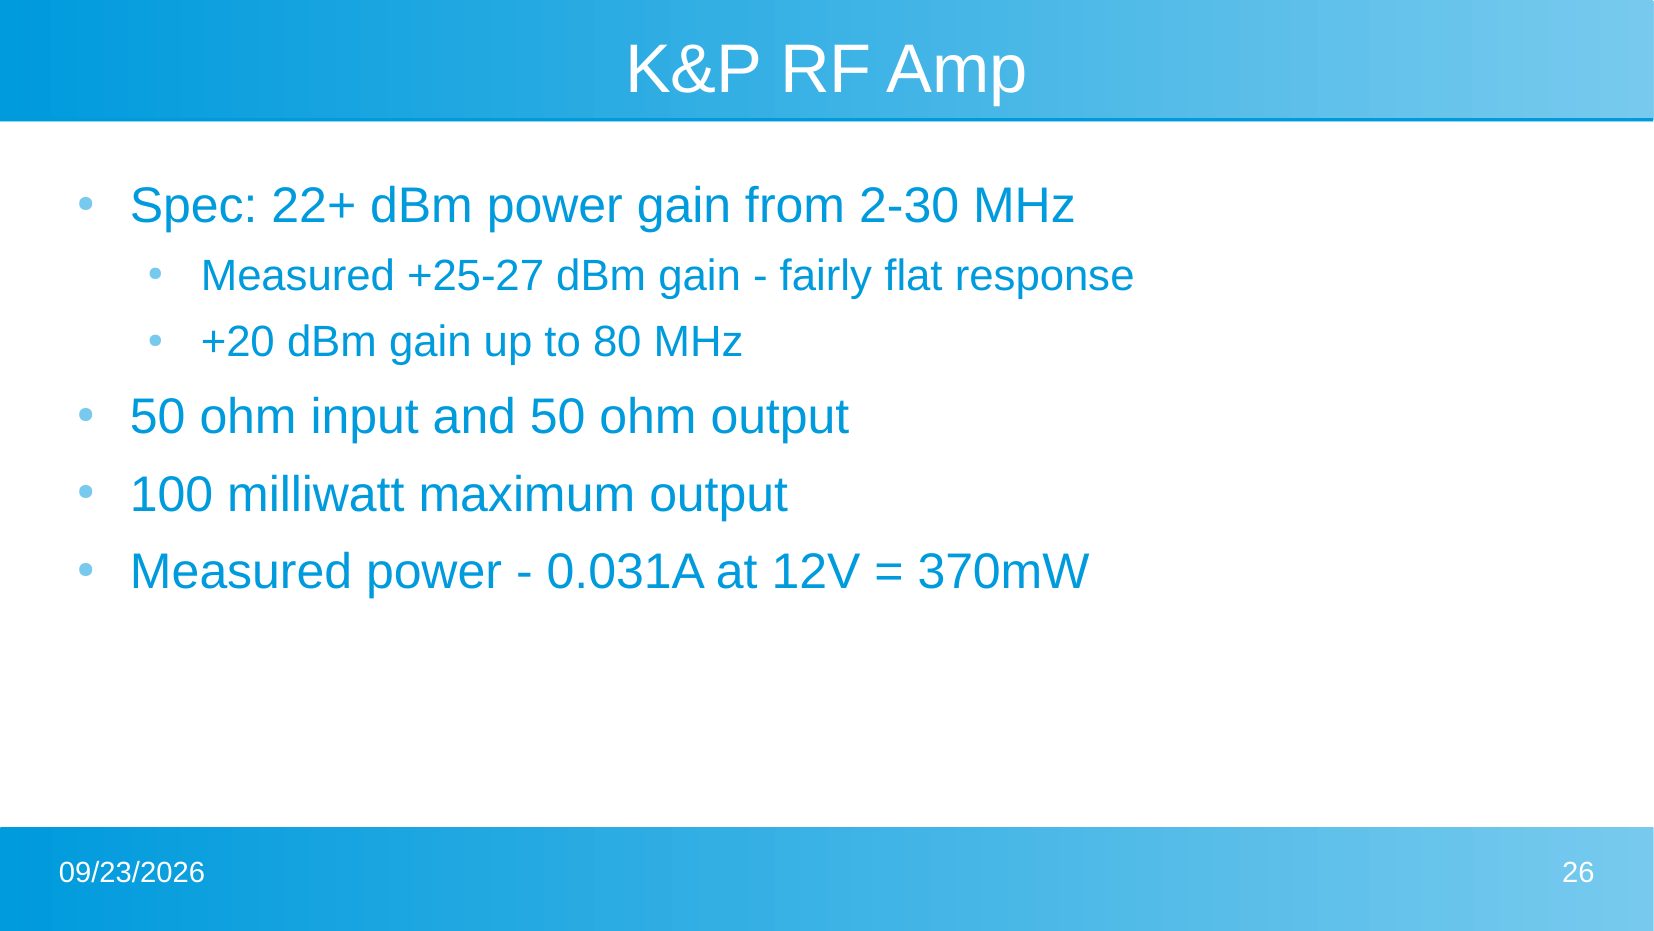

# K&P RF Amp
Spec: 22+ dBm power gain from 2-30 MHz
Measured +25-27 dBm gain - fairly flat response
+20 dBm gain up to 80 MHz
50 ohm input and 50 ohm output
100 milliwatt maximum output
Measured power - 0.031A at 12V = 370mW
26